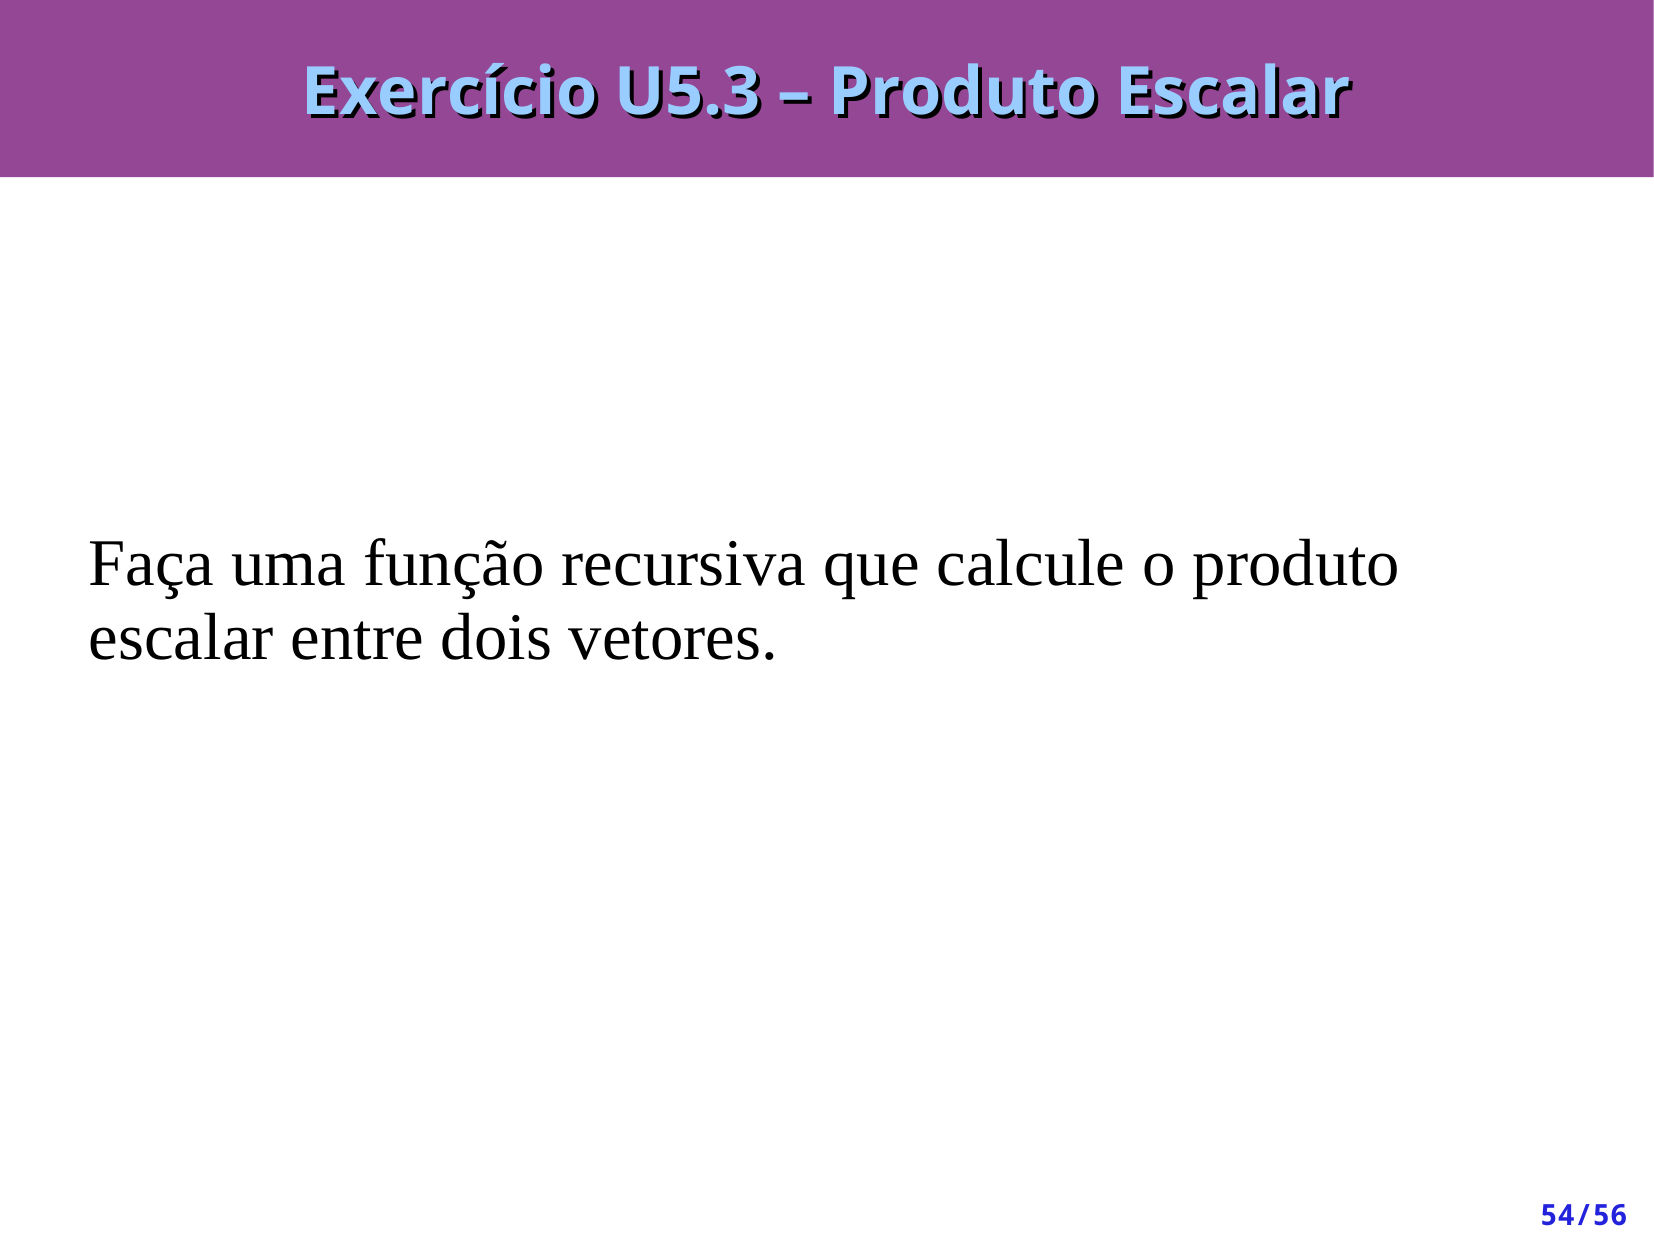

# Exercício U5.3 – Produto Escalar
Faça uma função recursiva que calcule o produto escalar entre dois vetores.
54